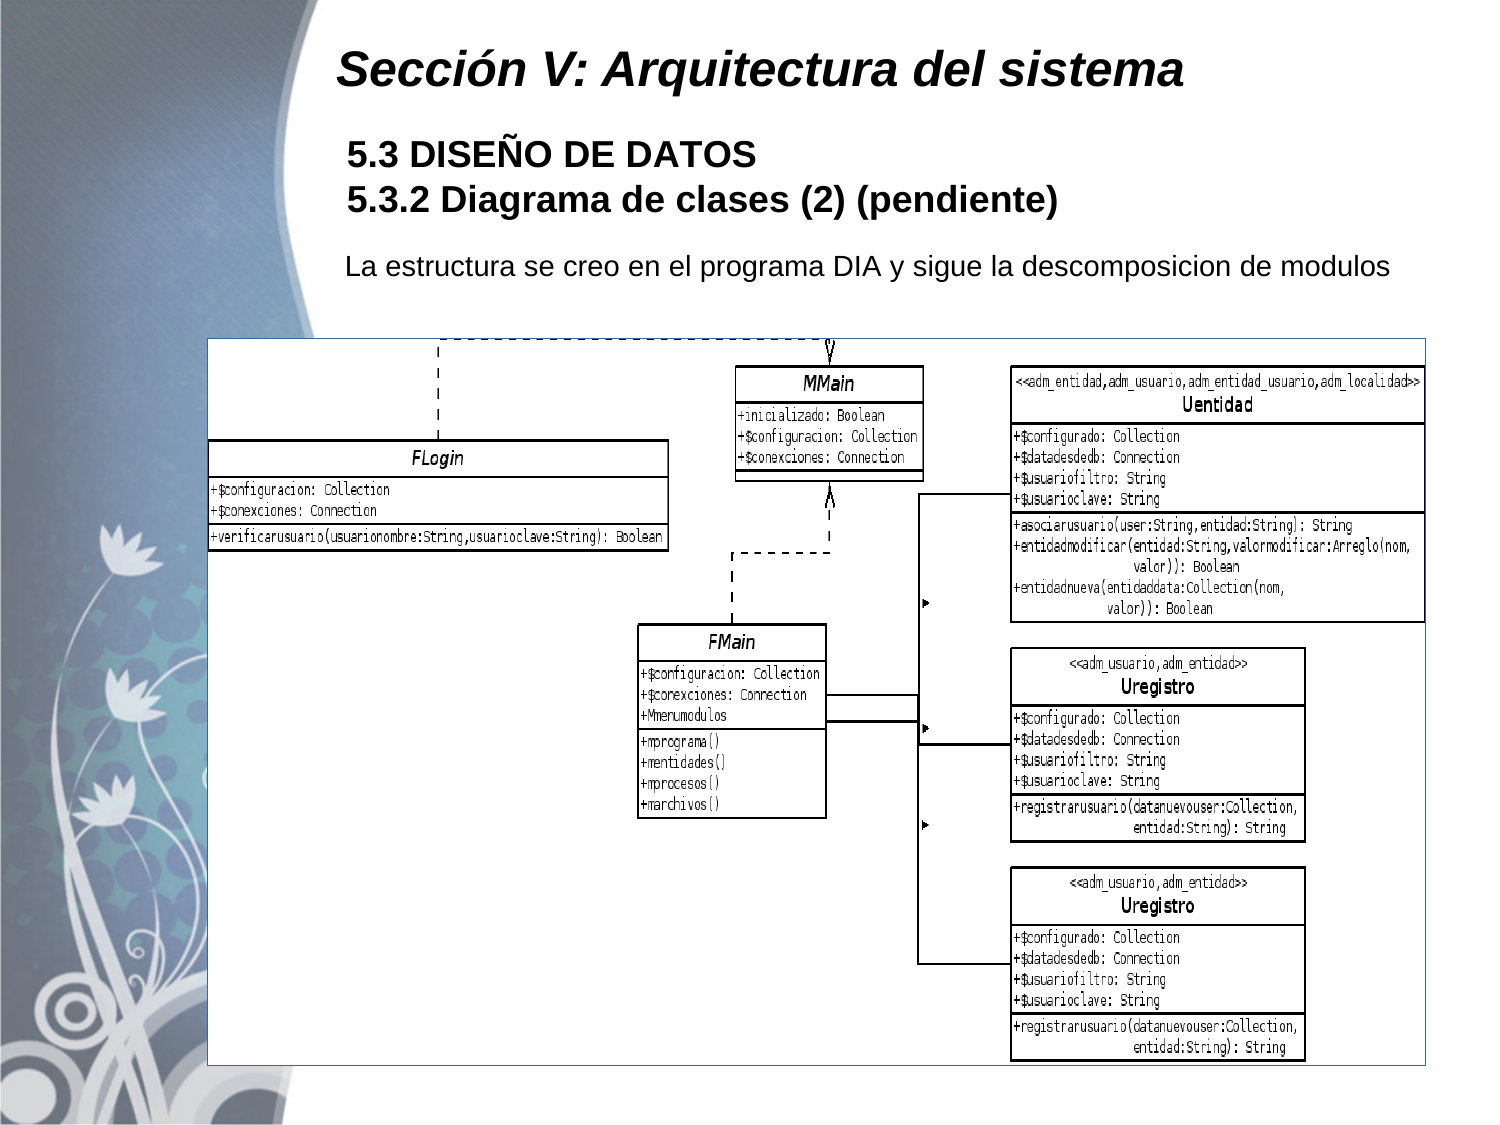

# Sección V: Arquitectura del sistema
5.3 DISEÑO DE DATOS
5.3.2 Diagrama de clases (2) (pendiente)
La estructura se creo en el programa DIA y sigue la descomposicion de modulos